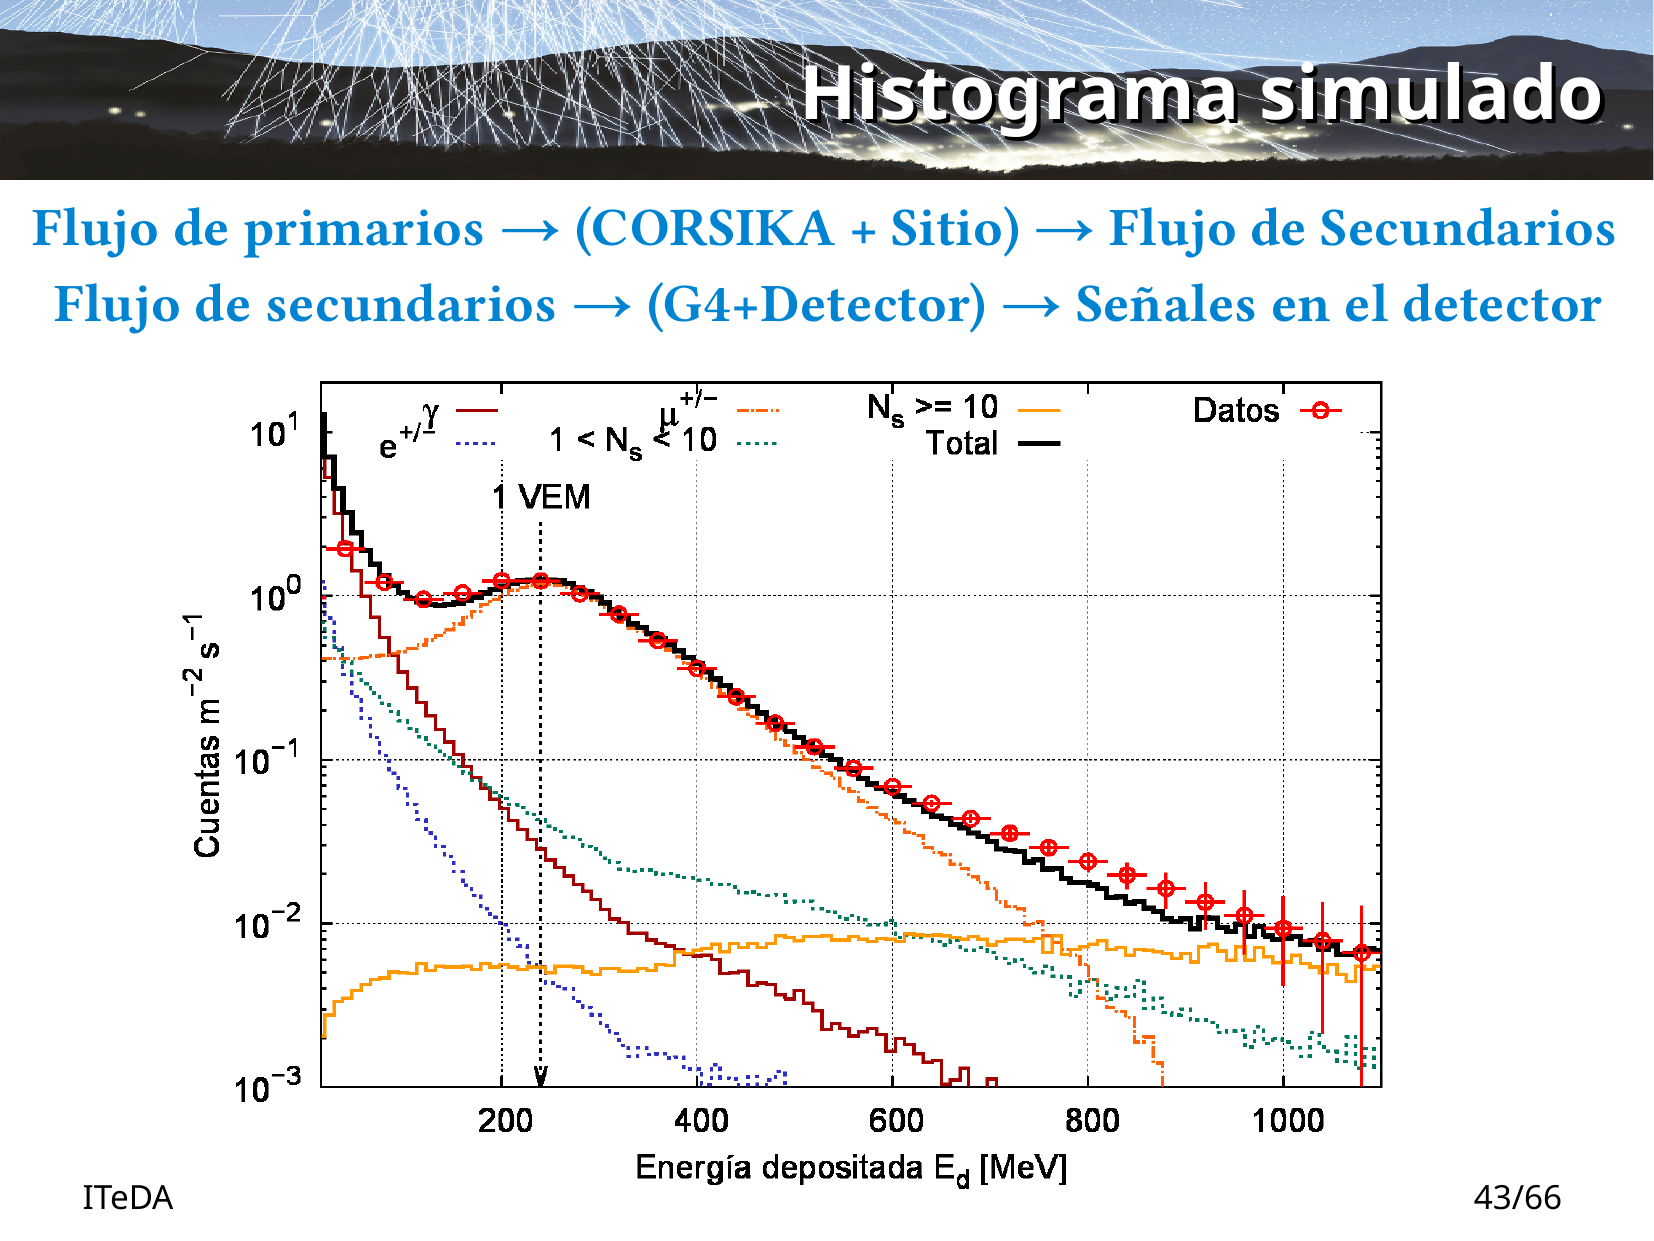

# Histograma simulado
Flujo de primarios → (CORSIKA + Sitio) → Flujo de Secundarios
Flujo de secundarios → (G4+Detector) → Señales en el detector
ITeDA 2017
Asorey - AP - U03 Detectores
43